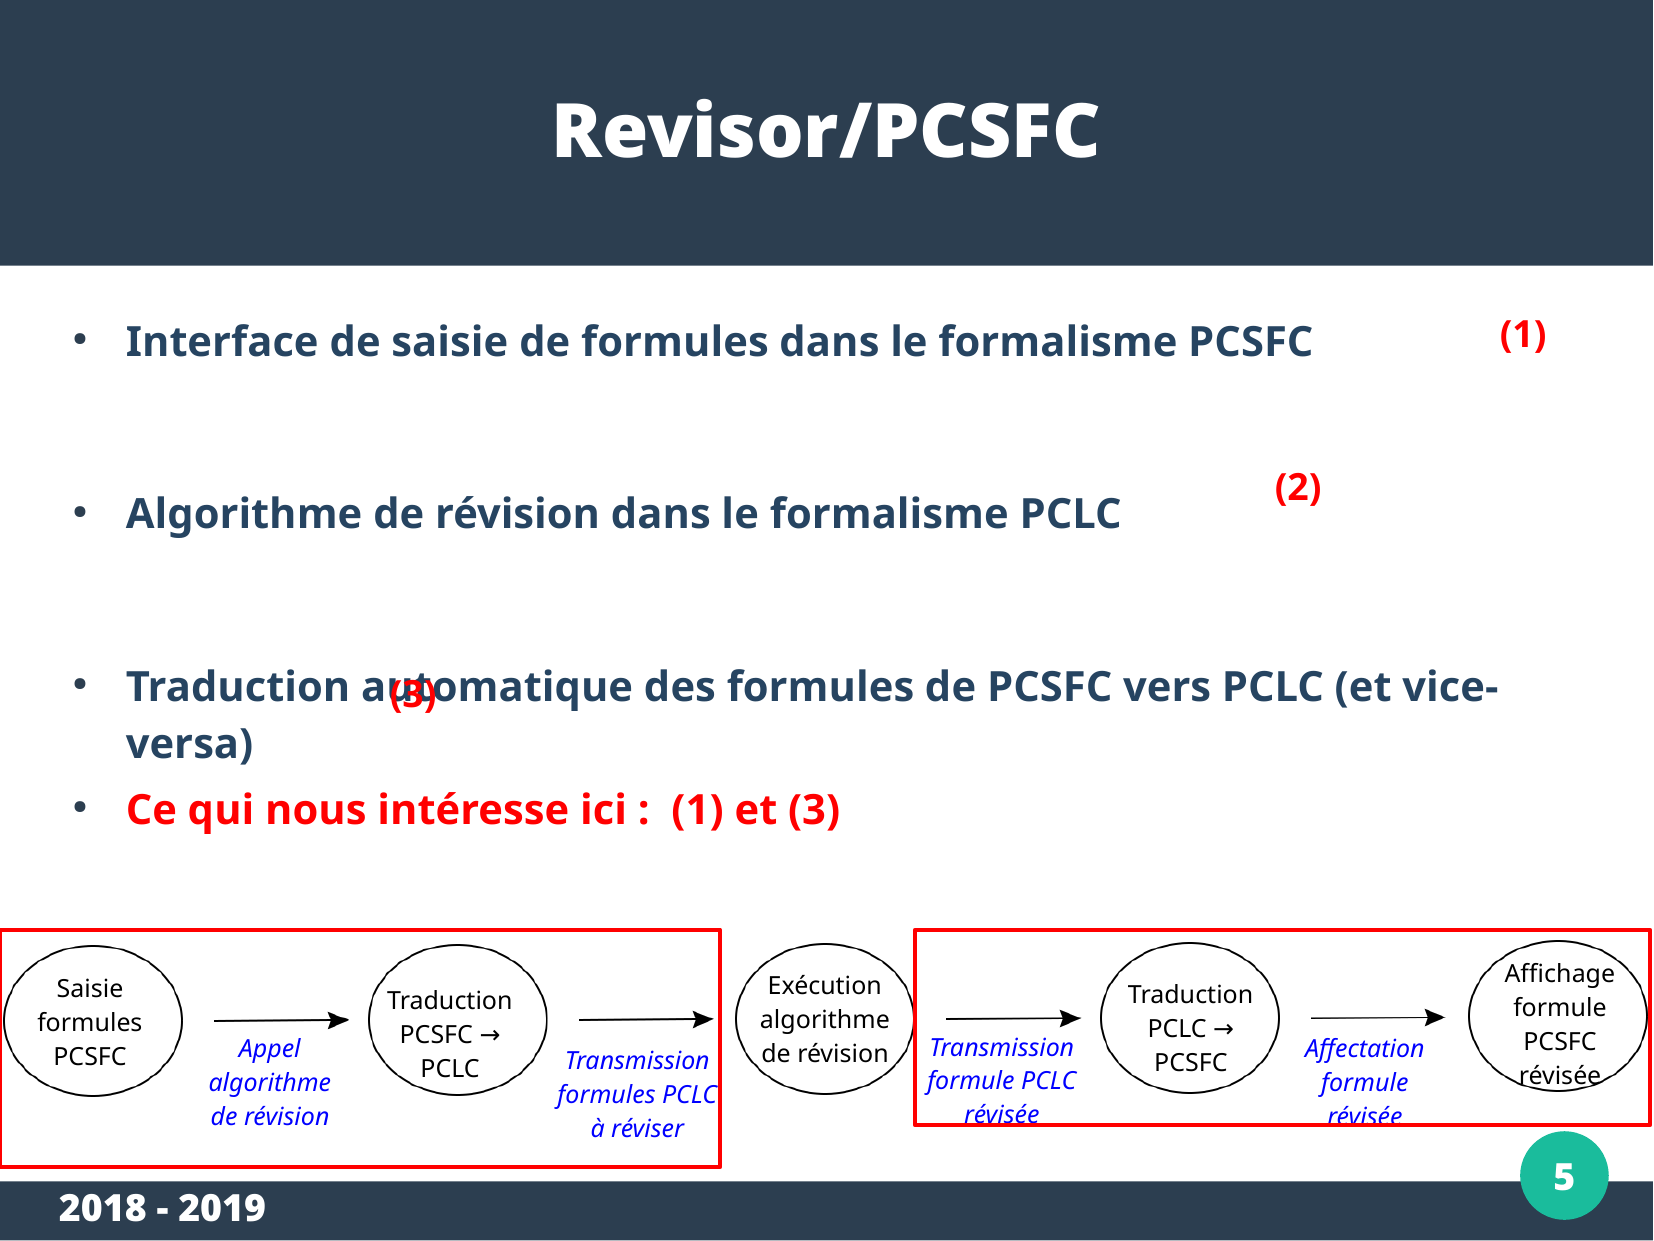

# Revisor/PCSFC
Interface de saisie de formules dans le formalisme PCSFC
Algorithme de révision dans le formalisme PCLC
Traduction automatique des formules de PCSFC vers PCLC (et vice-versa)
(1)
(2)
(3)
Ce qui nous intéresse ici : (1) et (3)
Affichage formule PCSFC révisée
Exécution algorithme de révision
Saisie formules PCSFC
Traduction PCLC → PCSFC
Traduction PCSFC → PCLC
Transmission formule PCLC révisée
Appel algorithme de révision
Affectation formule révisée
Transmission formules PCLC à réviser
5
2018 - 2019